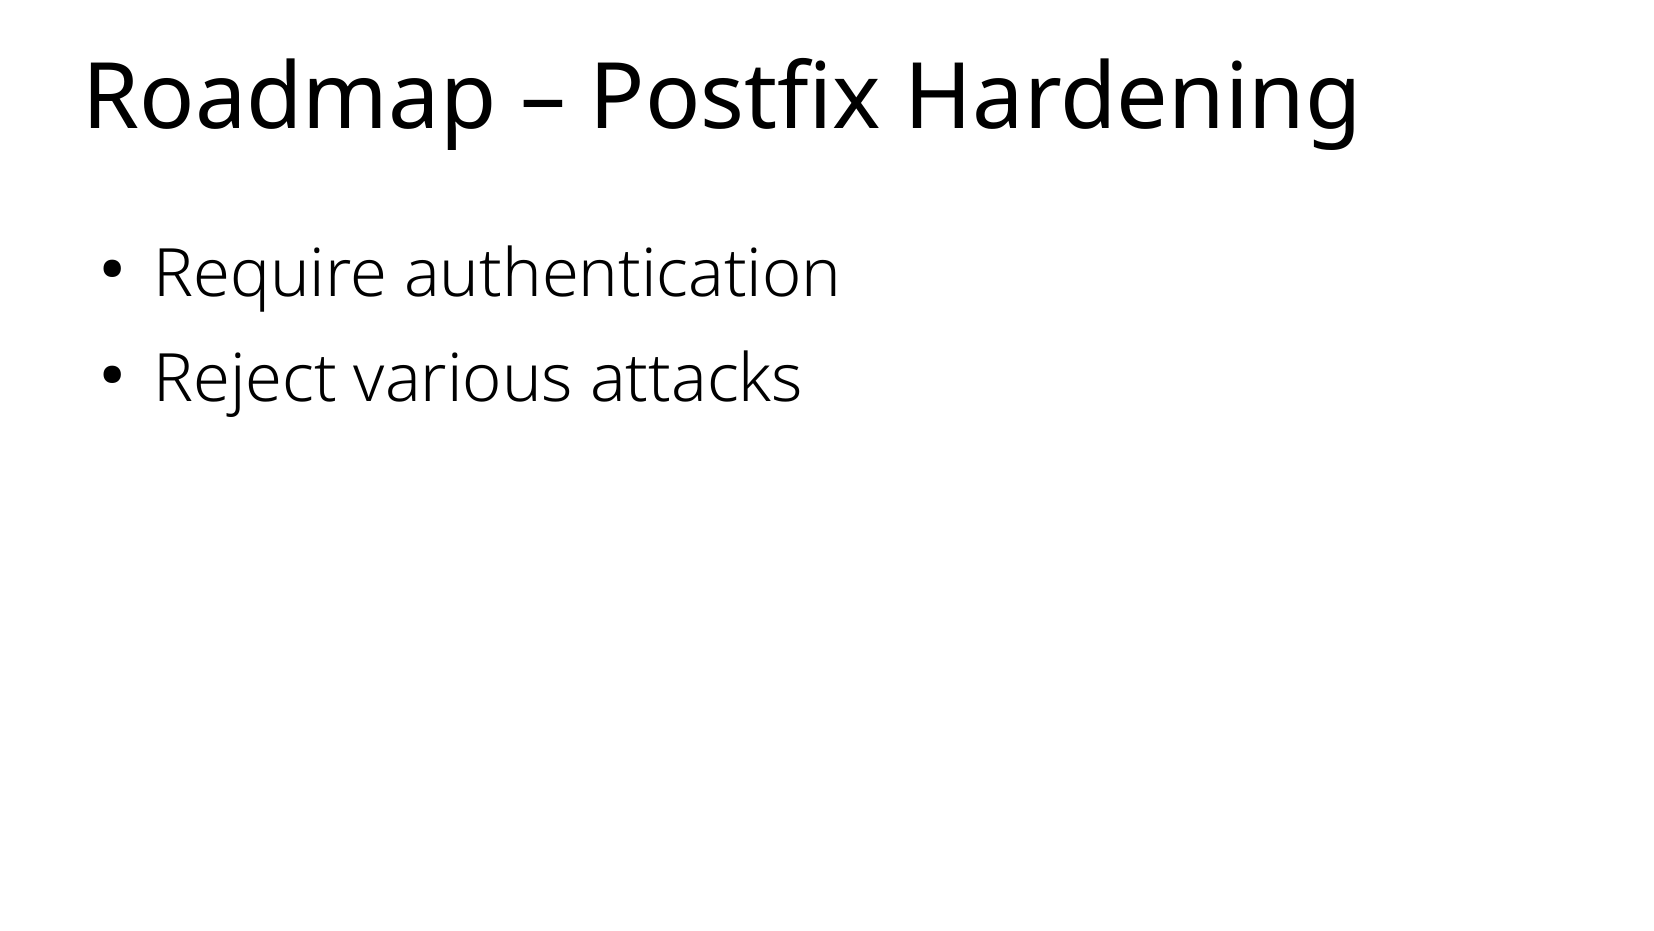

# Roadmap – Postfix Hardening
Require authentication
Reject various attacks